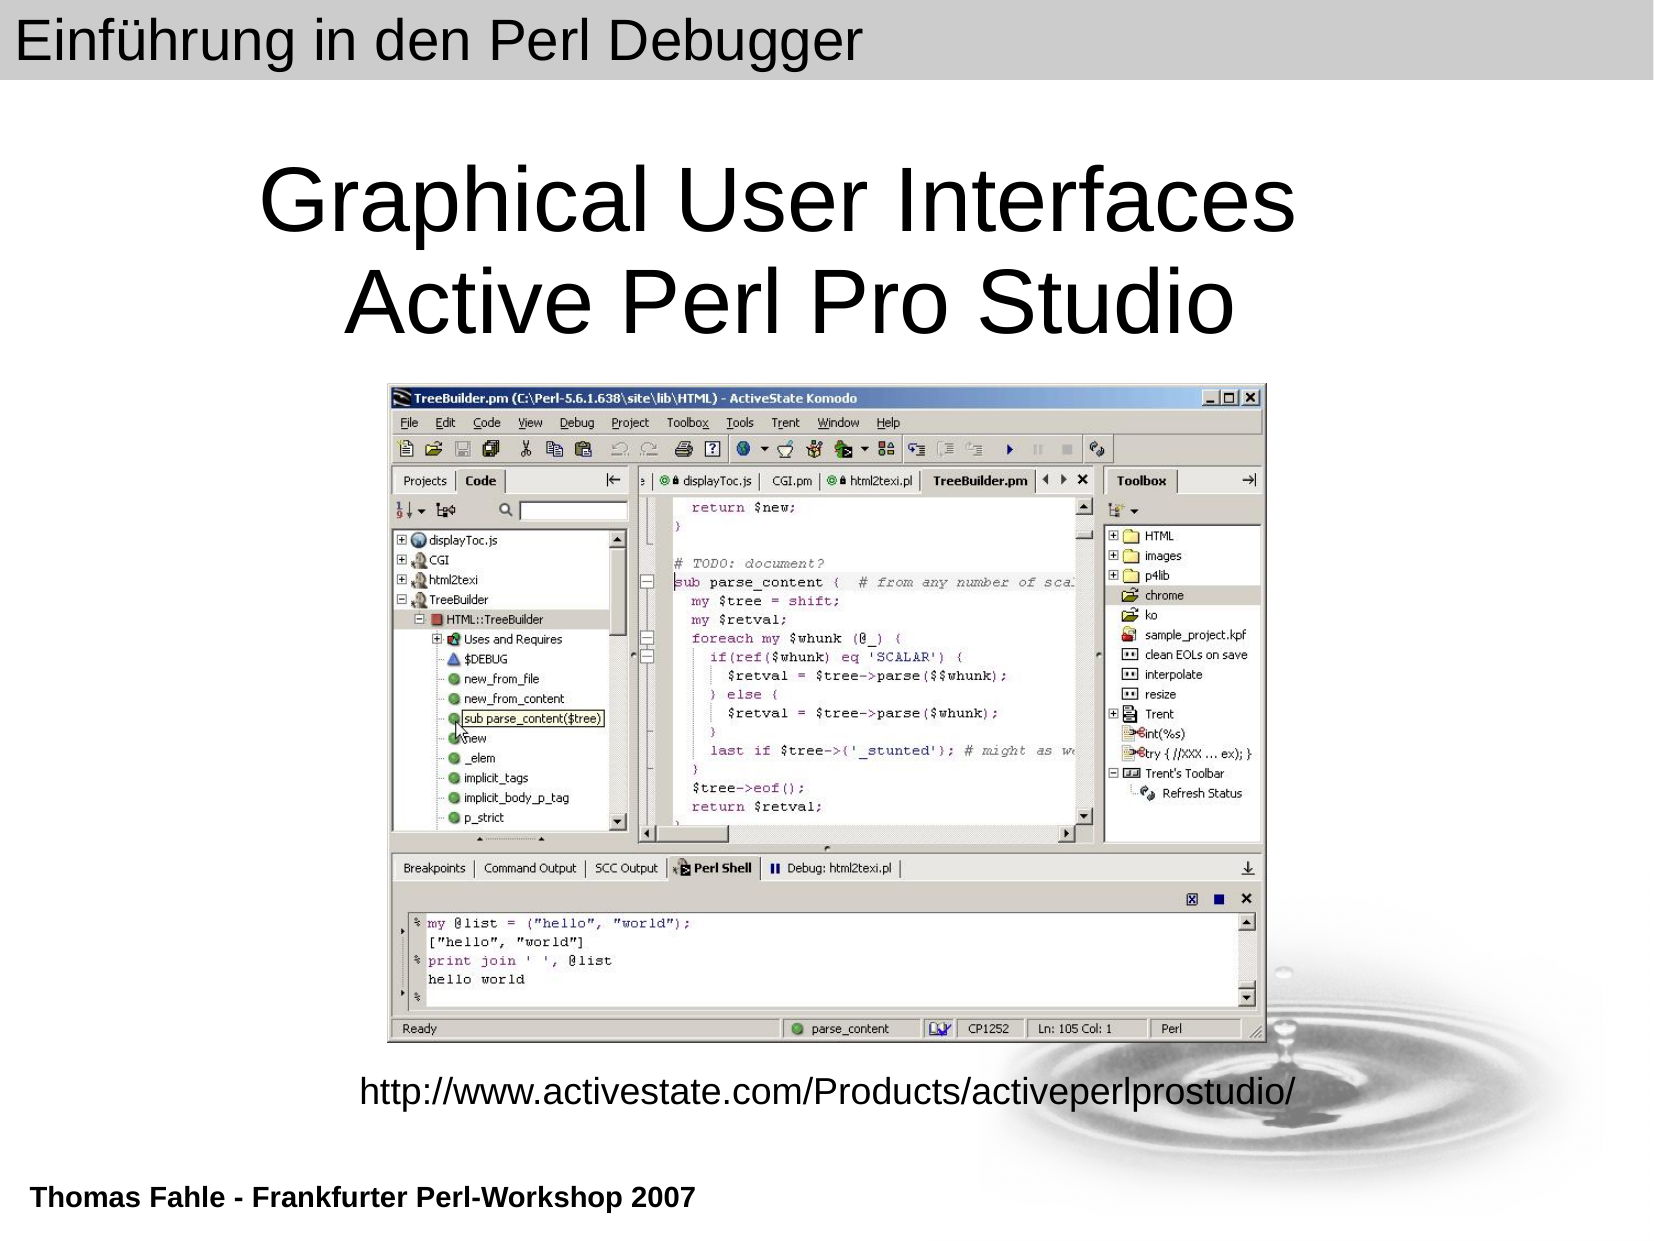

# Graphical User Interfaces Active Perl Pro Studio
http://www.activestate.com/Products/activeperlprostudio/